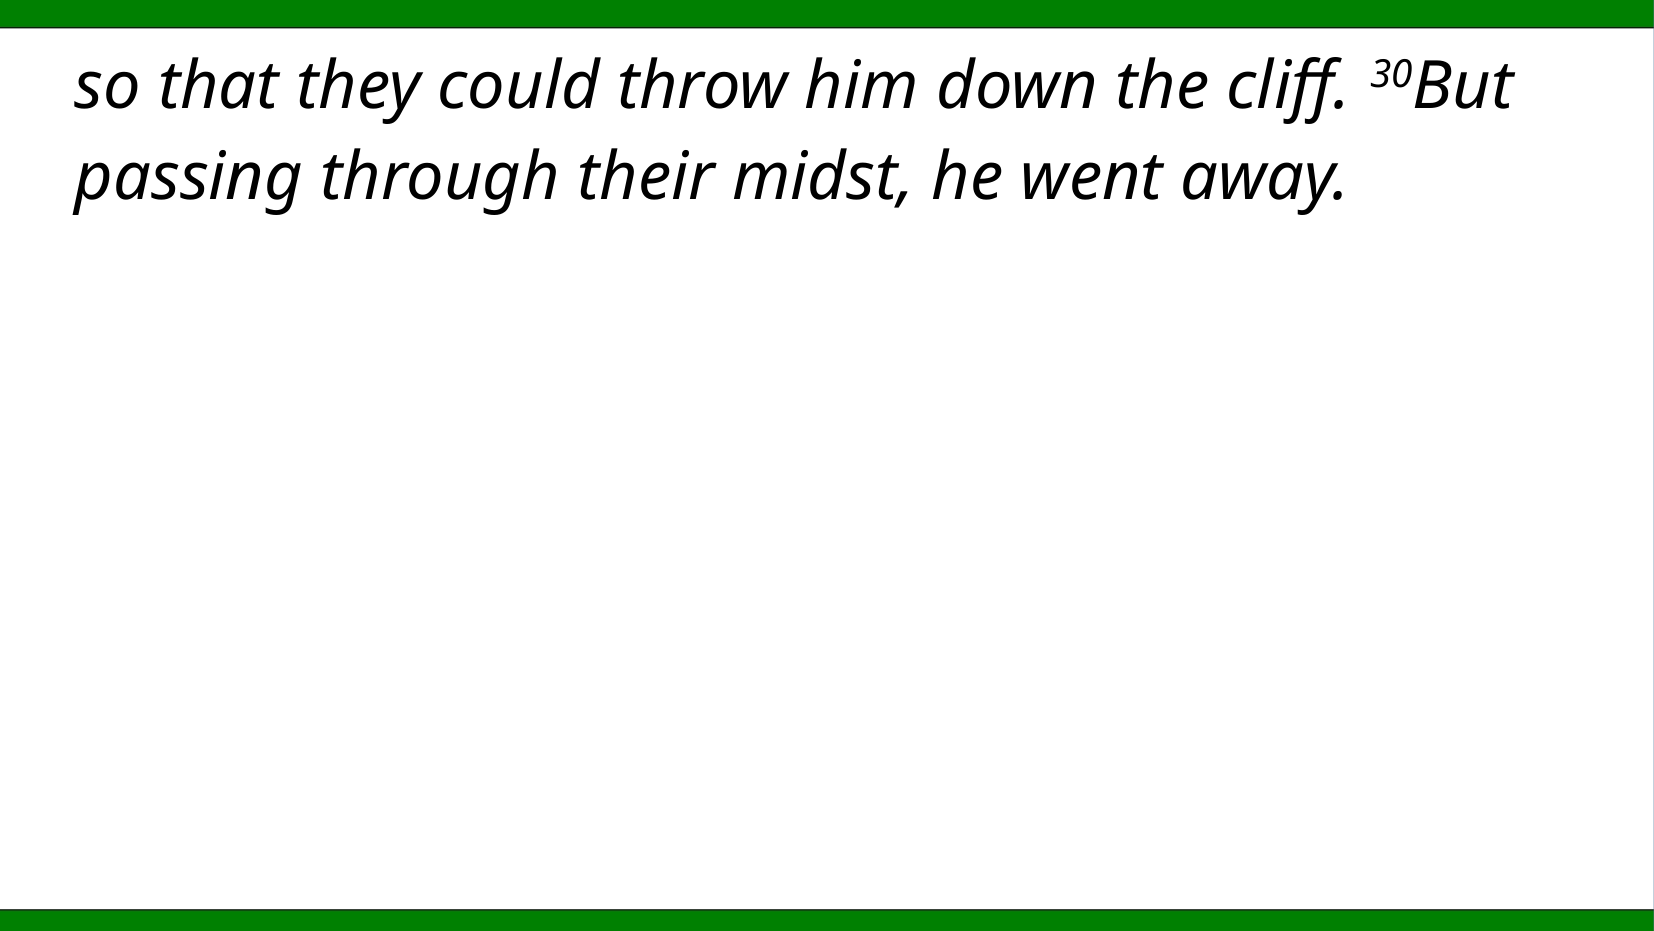

so that they could throw him down the cliff. 30But passing through their midst, he went away.